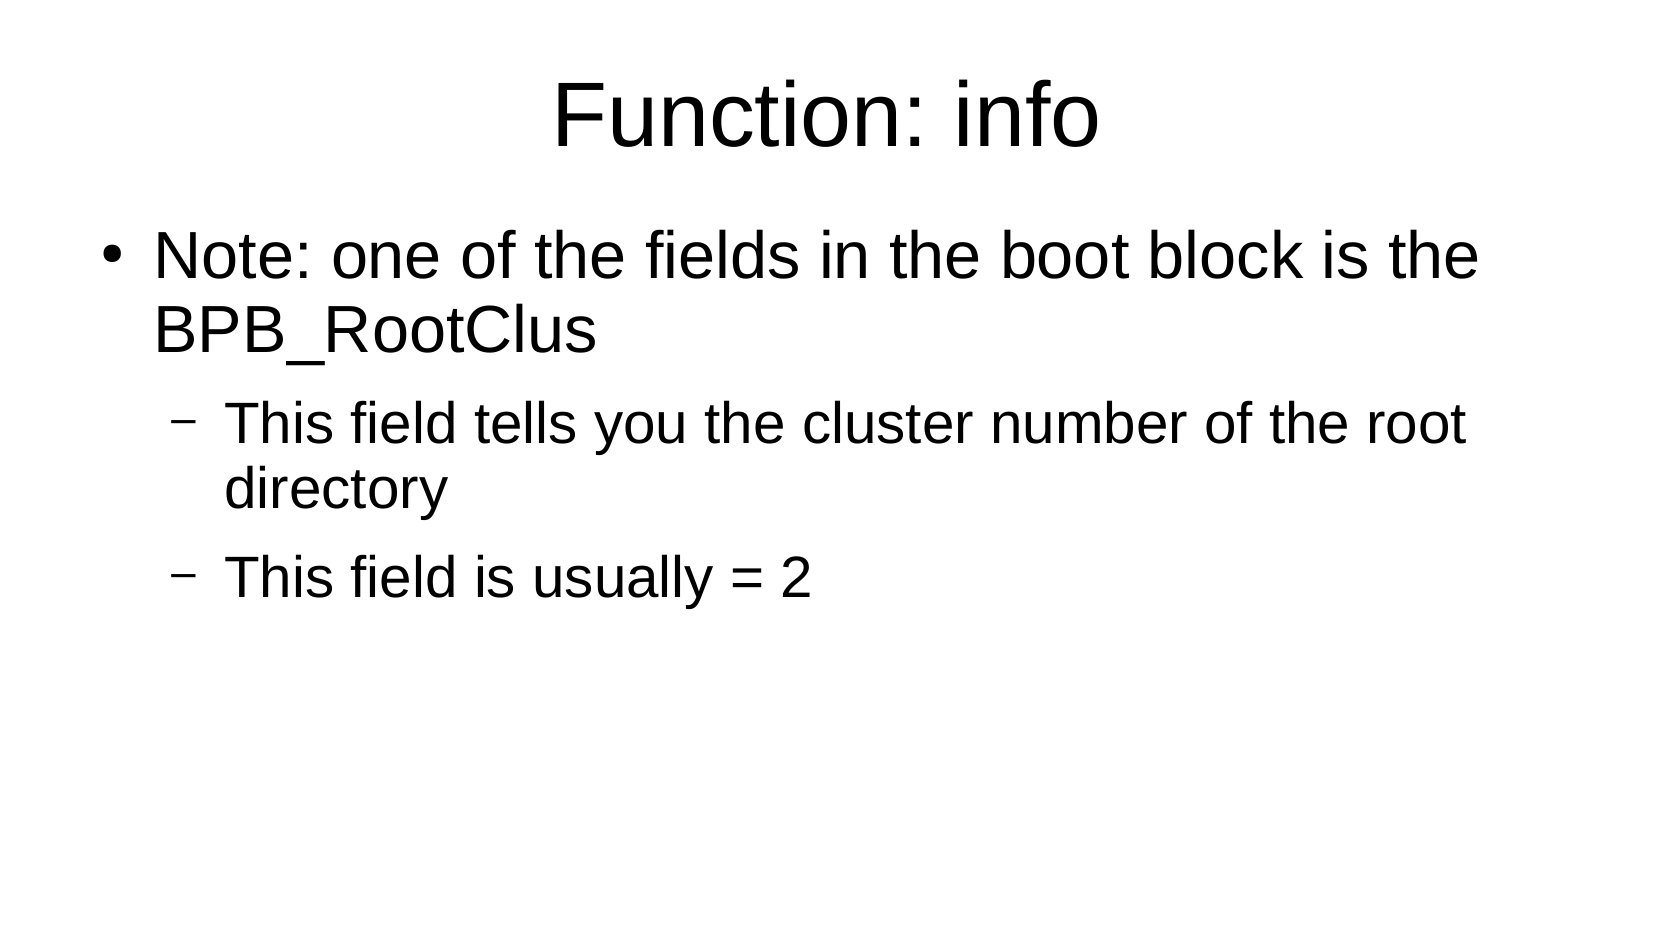

# Function: info
Note: one of the fields in the boot block is the BPB_RootClus
This field tells you the cluster number of the root directory
This field is usually = 2